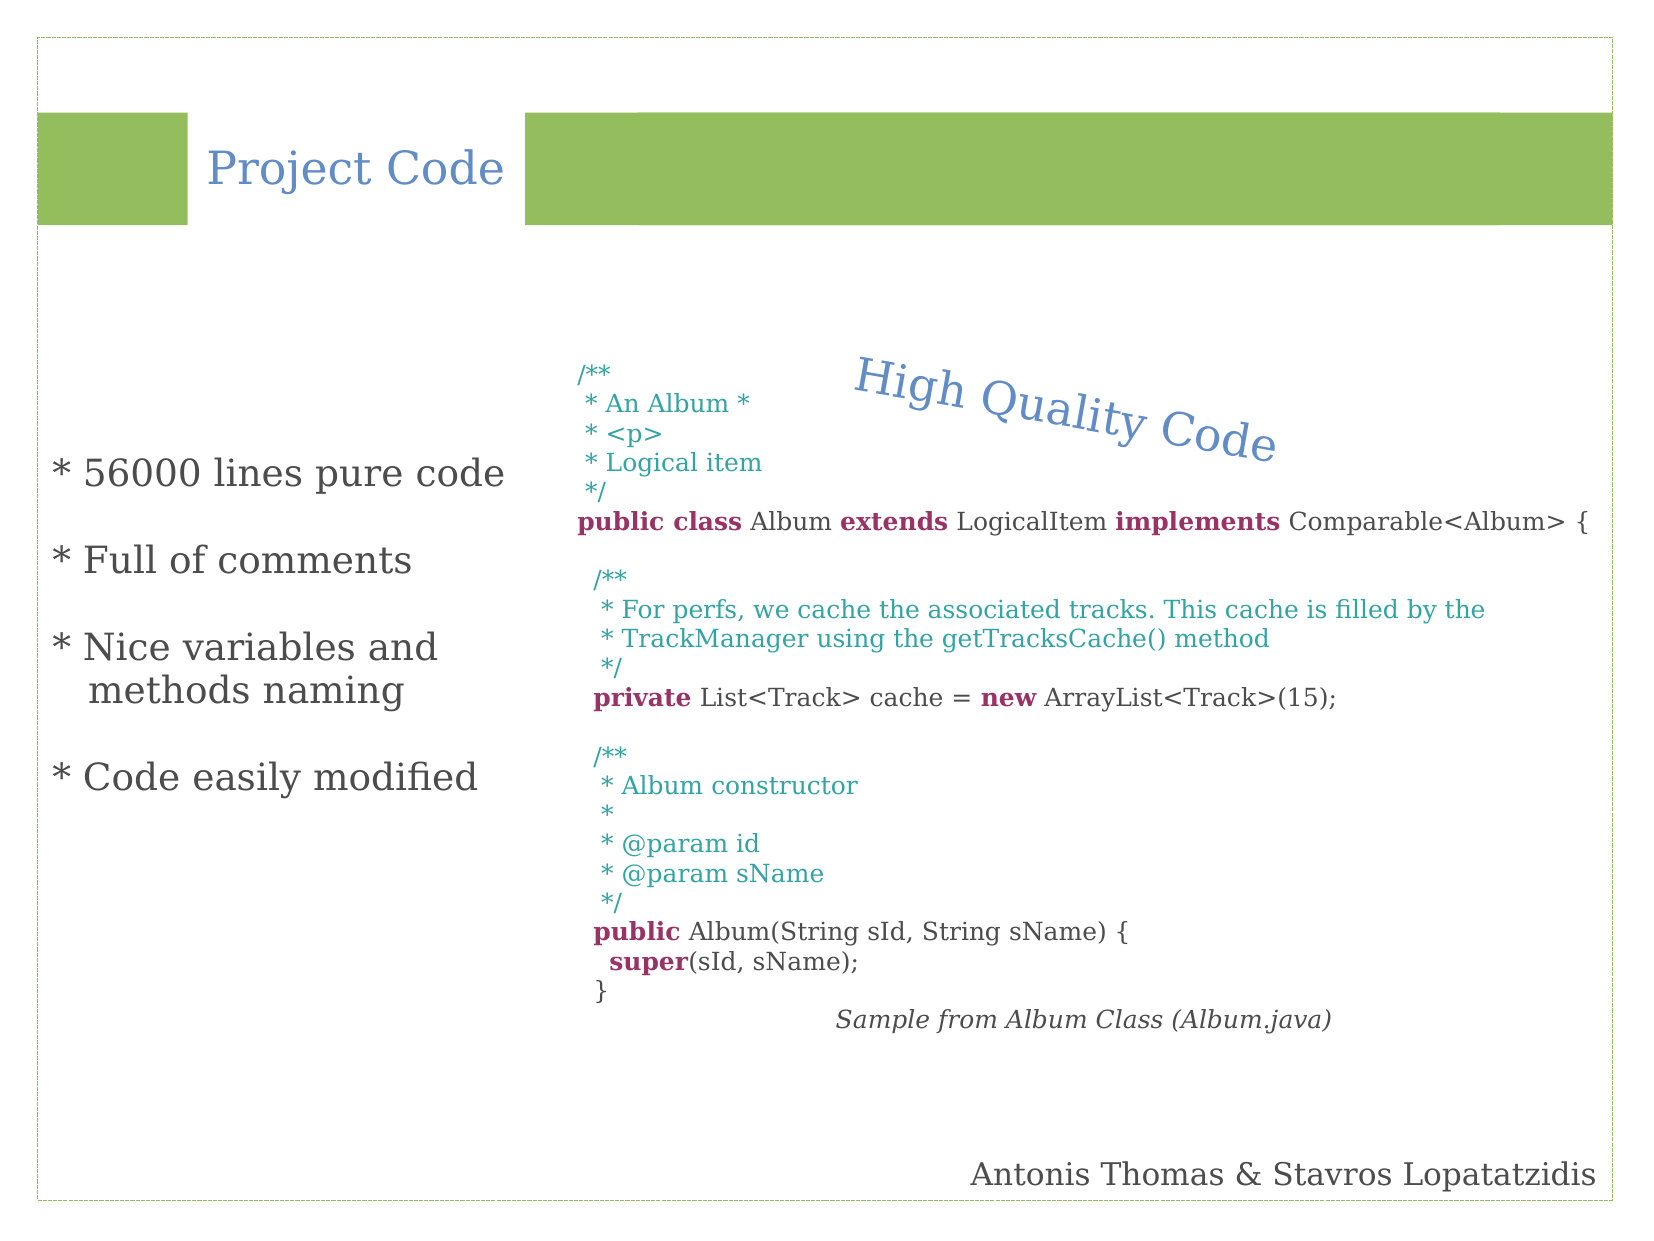

Project Code
/**
 * An Album *
 * <p>
 * Logical item
 */
public class Album extends LogicalItem implements Comparable<Album> {
 /**
 * For perfs, we cache the associated tracks. This cache is filled by the
 * TrackManager using the getTracksCache() method
 */
 private List<Track> cache = new ArrayList<Track>(15);
 /**
 * Album constructor
 *
 * @param id
 * @param sName
 */
 public Album(String sId, String sName) {
 super(sId, sName);
 }
Sample from Album Class (Album.java)
High Quality Code
* 56000 lines pure code
* Full of comments
* Nice variables and methods naming
* Code easily modified
Antonis Thomas & Stavros Lopatatzidis